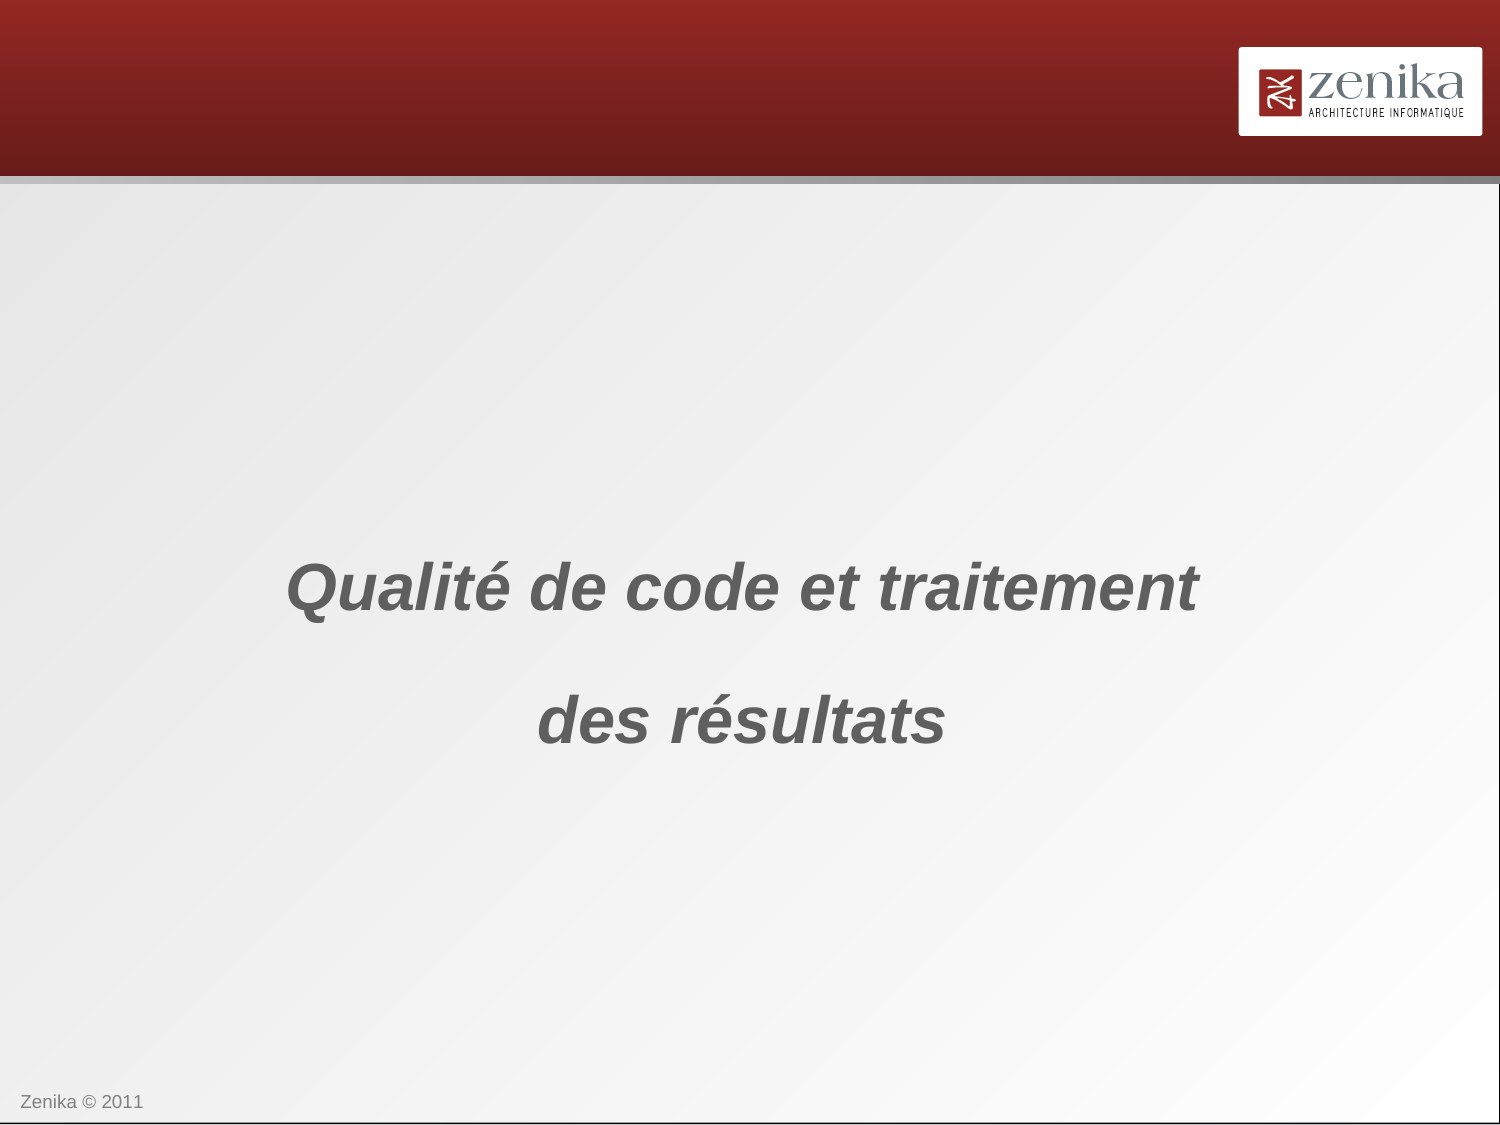

#
Qualité de code et traitement
des résultats